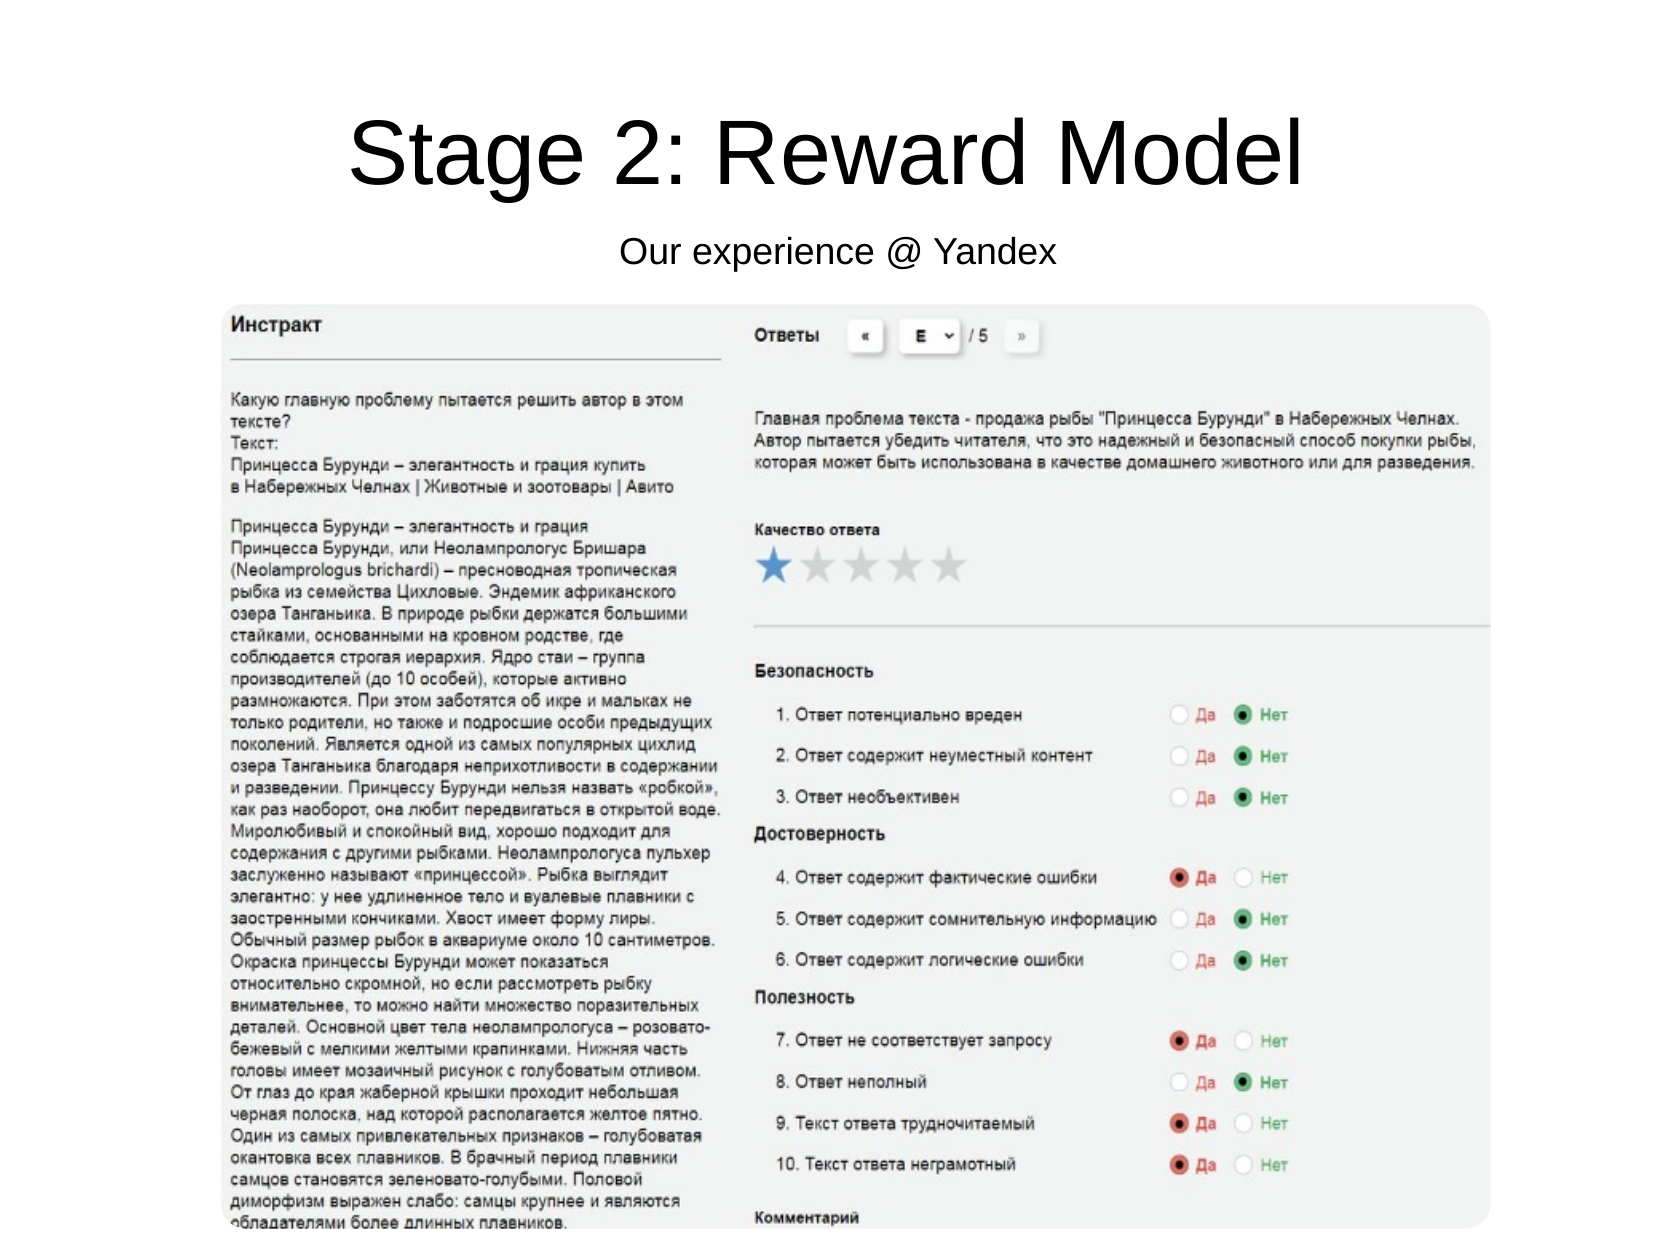

# Stage 2: Reward Model
Our experience @ Yandex